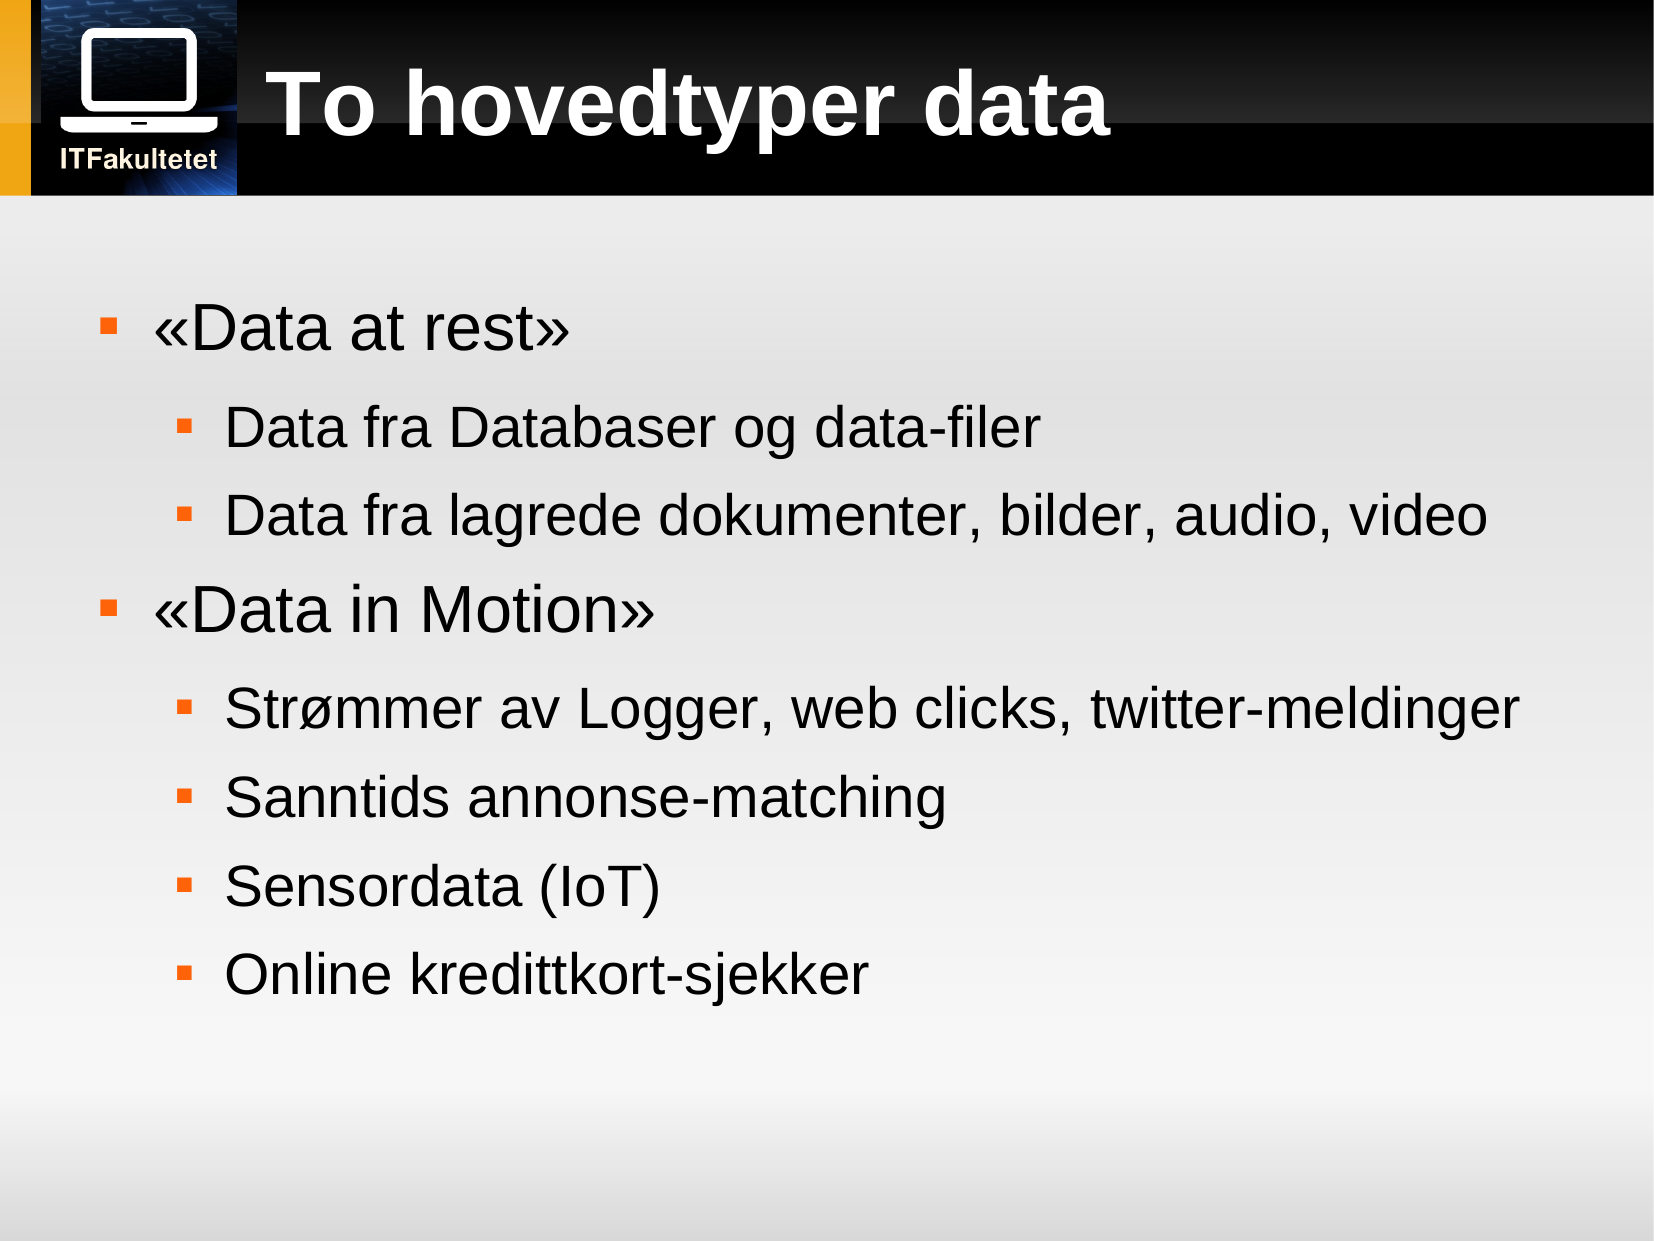

# To hovedtyper data
«Data at rest»
Data fra Databaser og data-filer
Data fra lagrede dokumenter, bilder, audio, video
«Data in Motion»
Strømmer av Logger, web clicks, twitter-meldinger
Sanntids annonse-matching
Sensordata (IoT)
Online kredittkort-sjekker